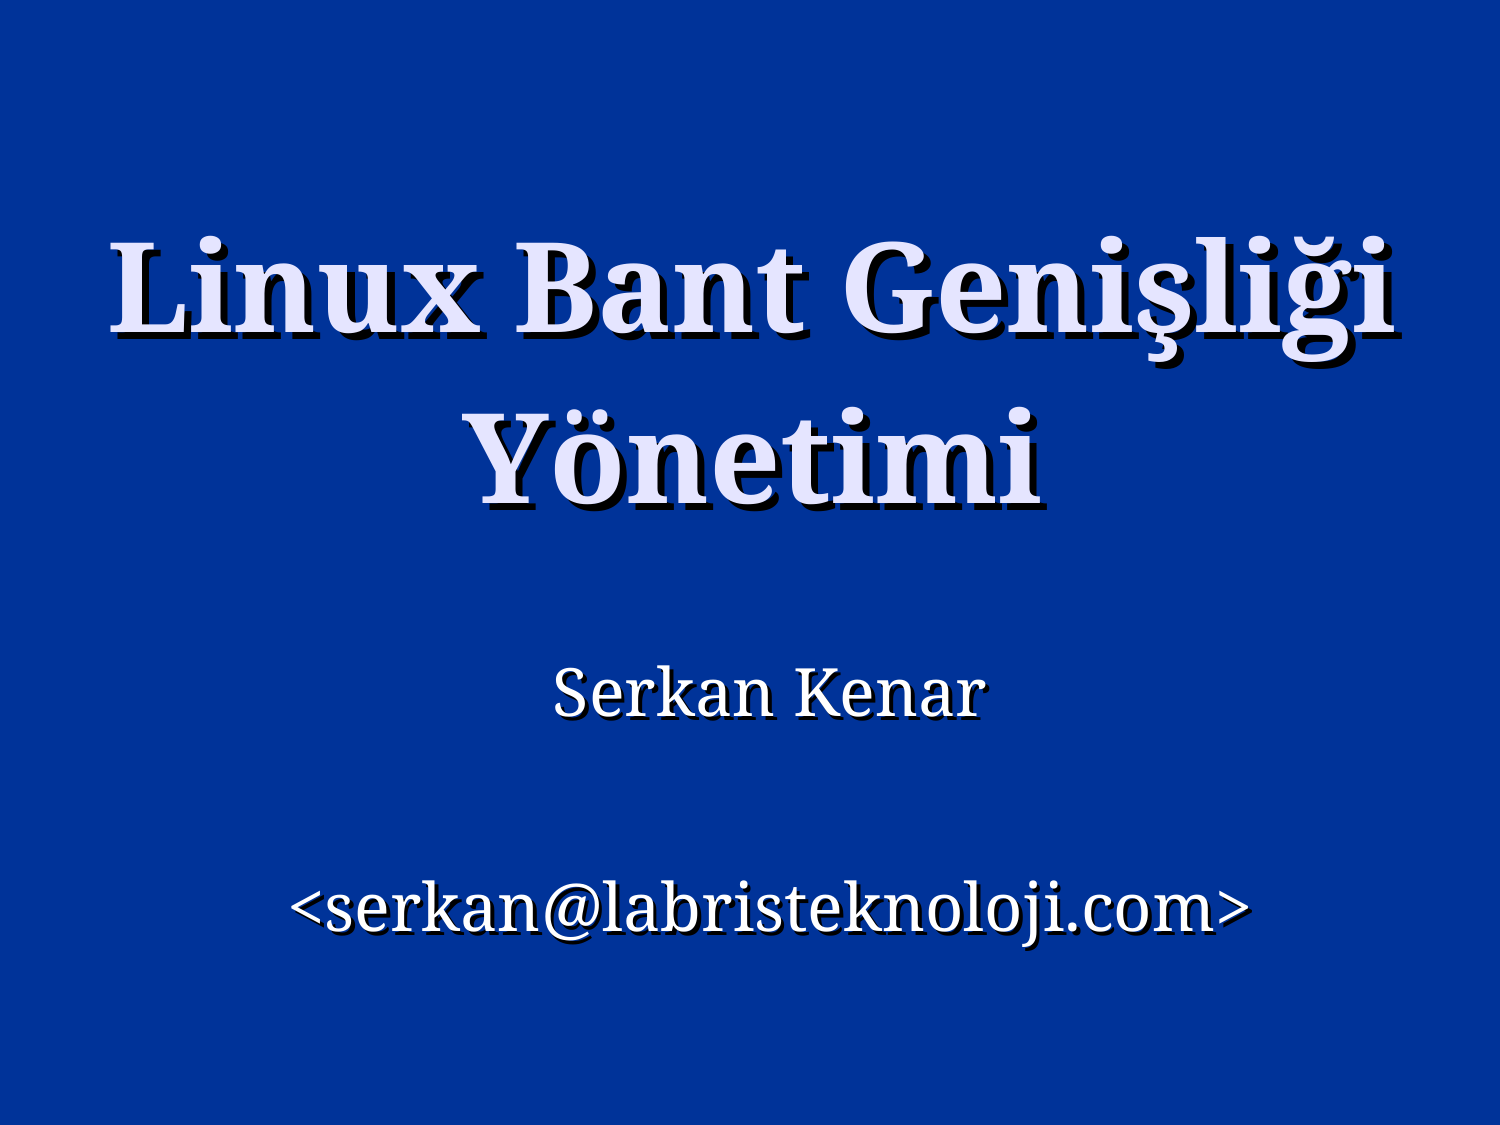

# Linux Bant Genişliği Yönetimi
Serkan Kenar
<serkan@labristeknoloji.com>